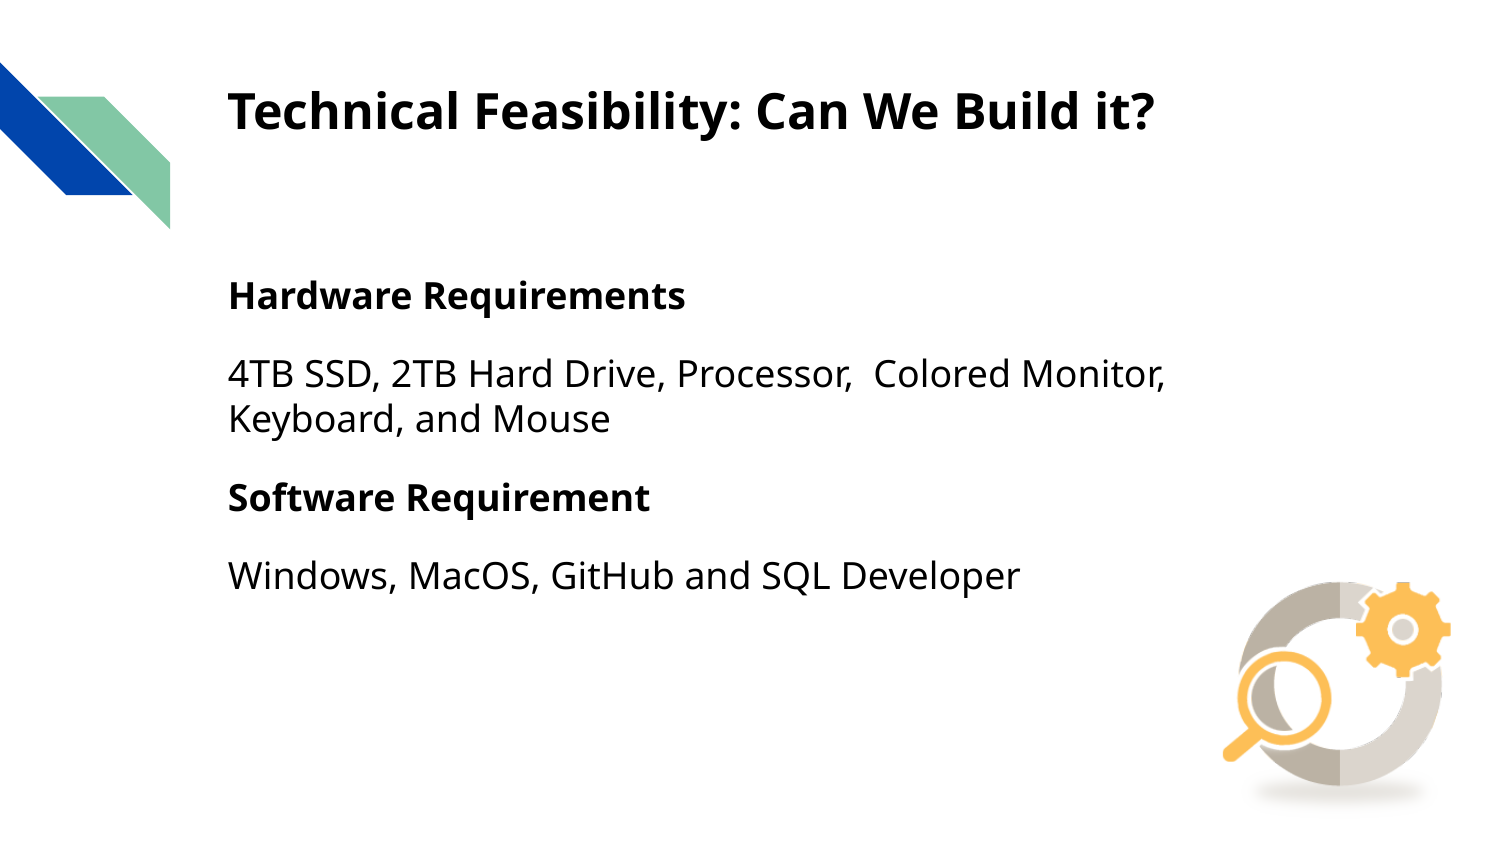

# Technical Feasibility: Can We Build it?
Hardware Requirements
4TB SSD, 2TB Hard Drive, Processor, Colored Monitor, Keyboard, and Mouse
Software Requirement
Windows, MacOS, GitHub and SQL Developer